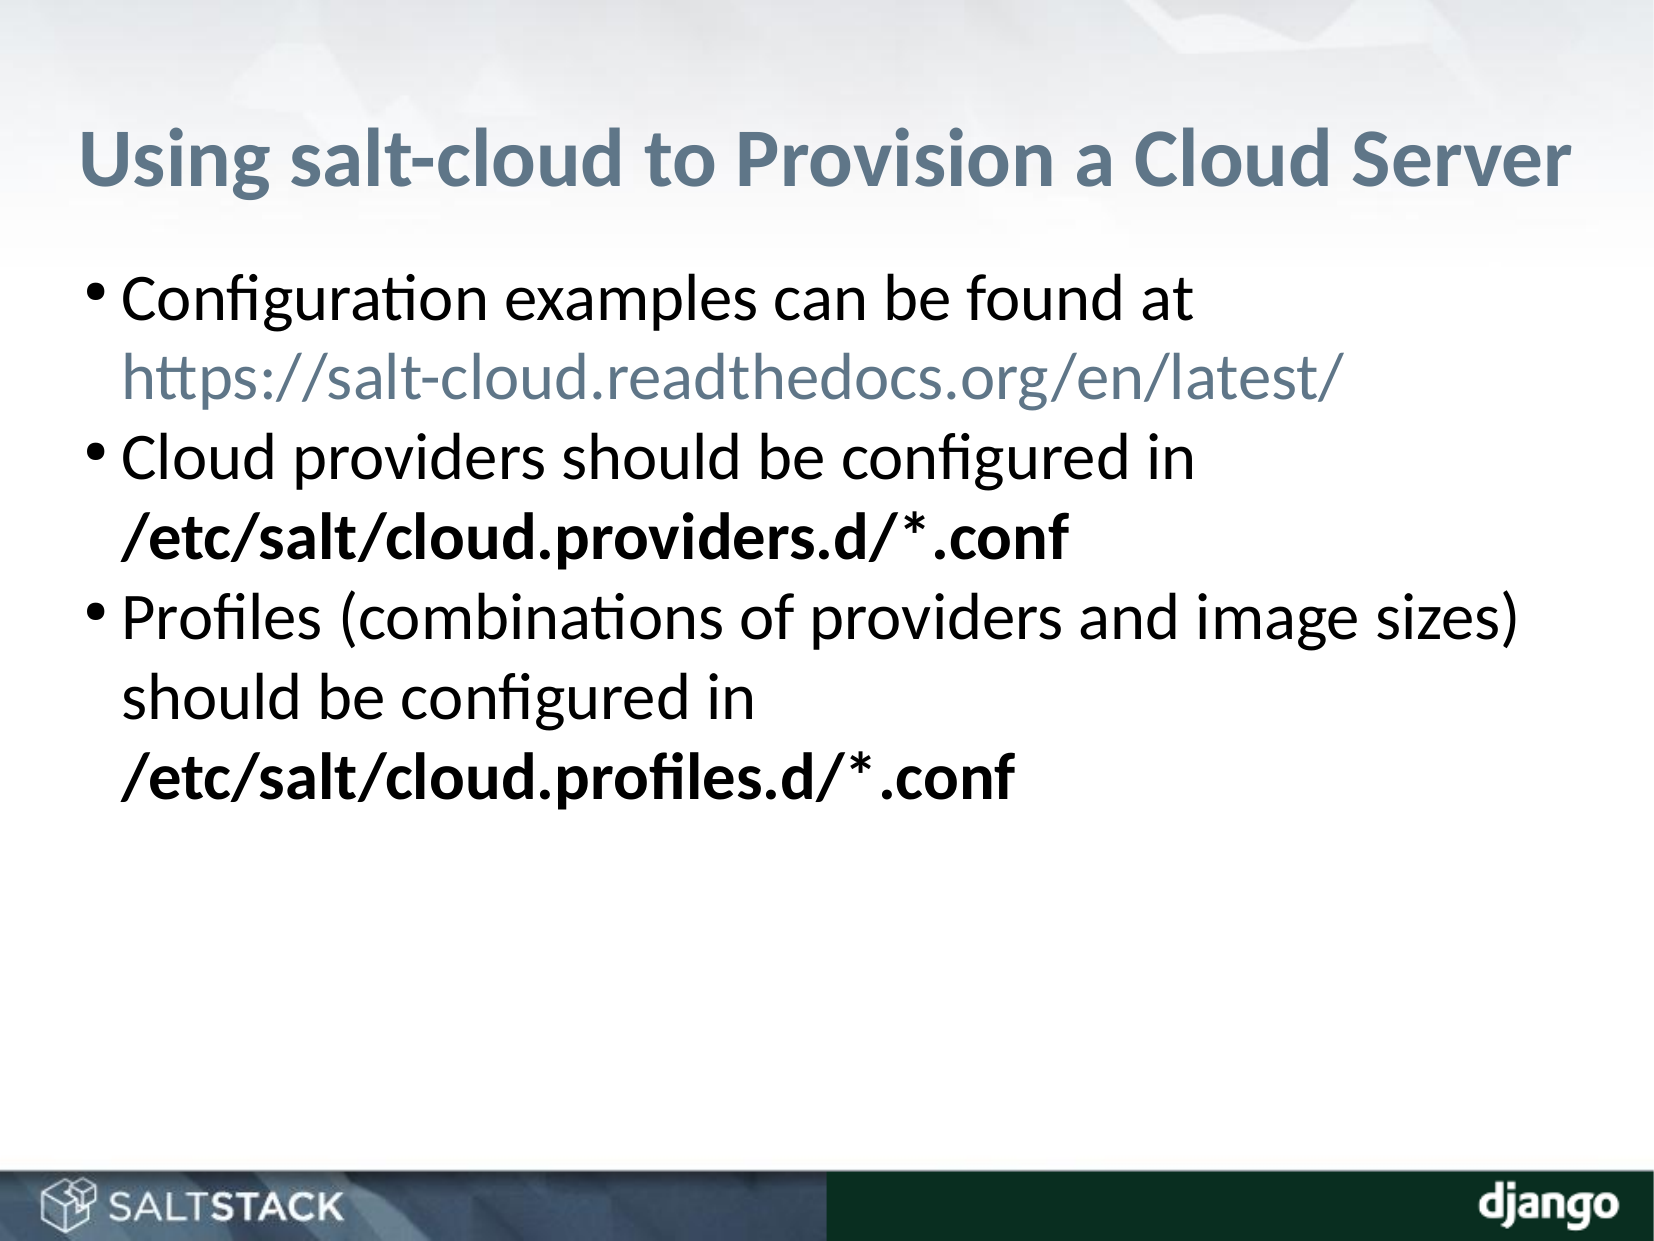

Using salt-cloud to Provision a Cloud Server
Configuration examples can be found at https://salt-cloud.readthedocs.org/en/latest/
Cloud providers should be configured in /etc/salt/cloud.providers.d/*.conf
Profiles (combinations of providers and image sizes) should be configured in /etc/salt/cloud.profiles.d/*.conf